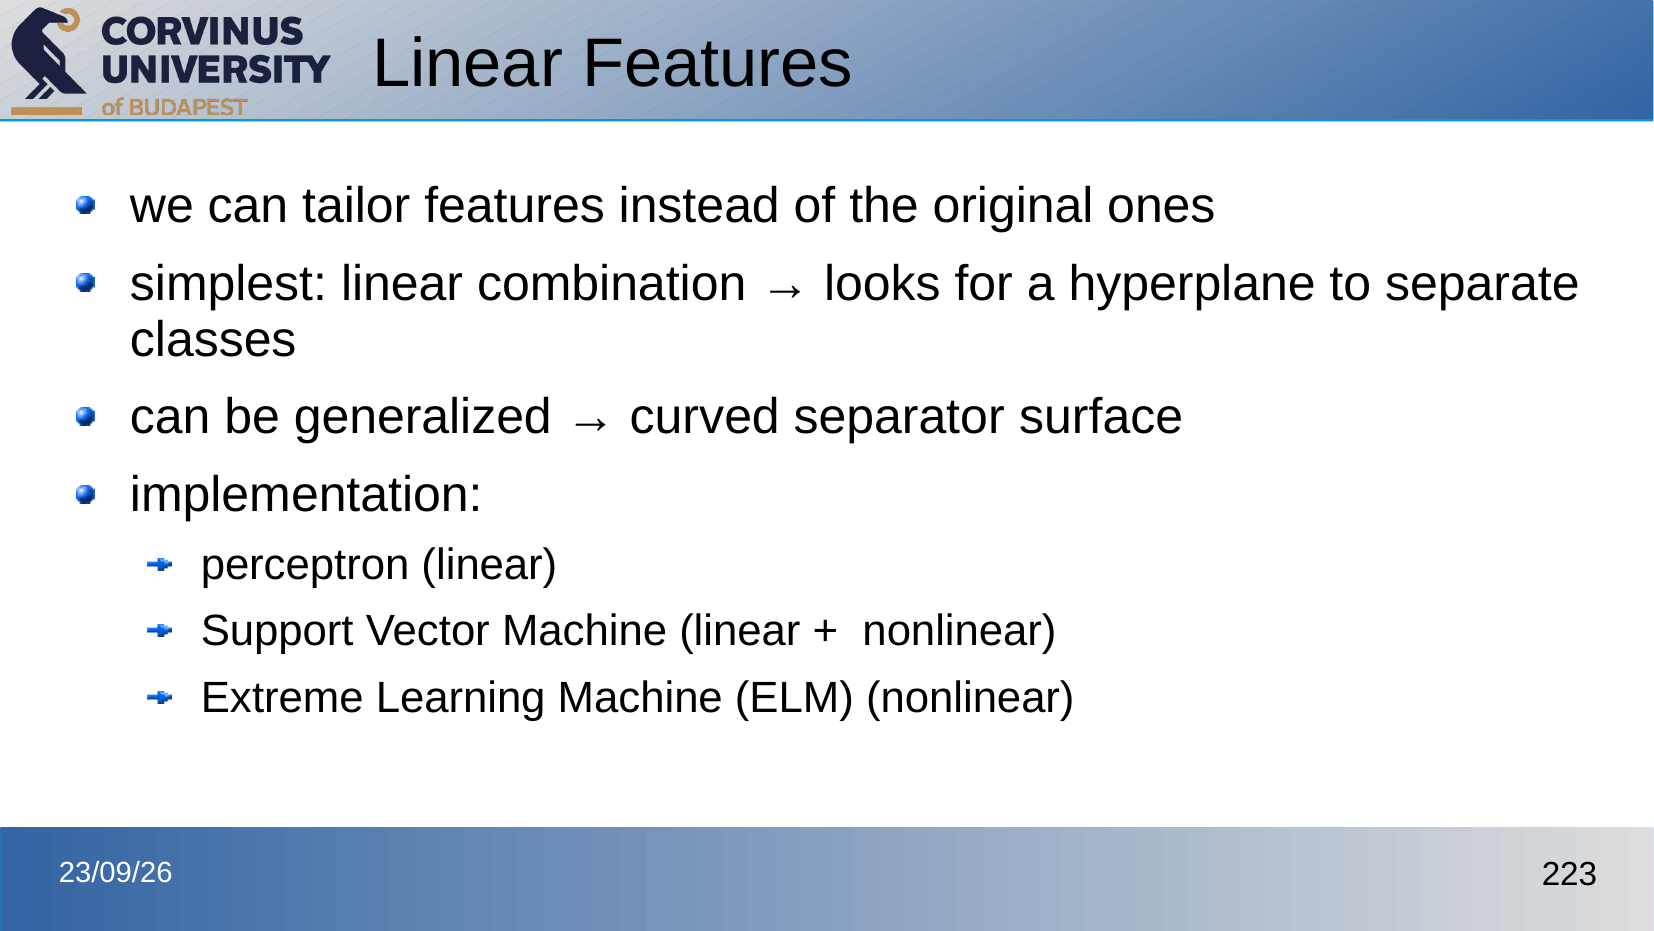

# Linear Features
we can tailor features instead of the original ones
simplest: linear combination → looks for a hyperplane to separate classes
can be generalized → curved separator surface
implementation:
perceptron (linear)
Support Vector Machine (linear + nonlinear)
Extreme Learning Machine (ELM) (nonlinear)